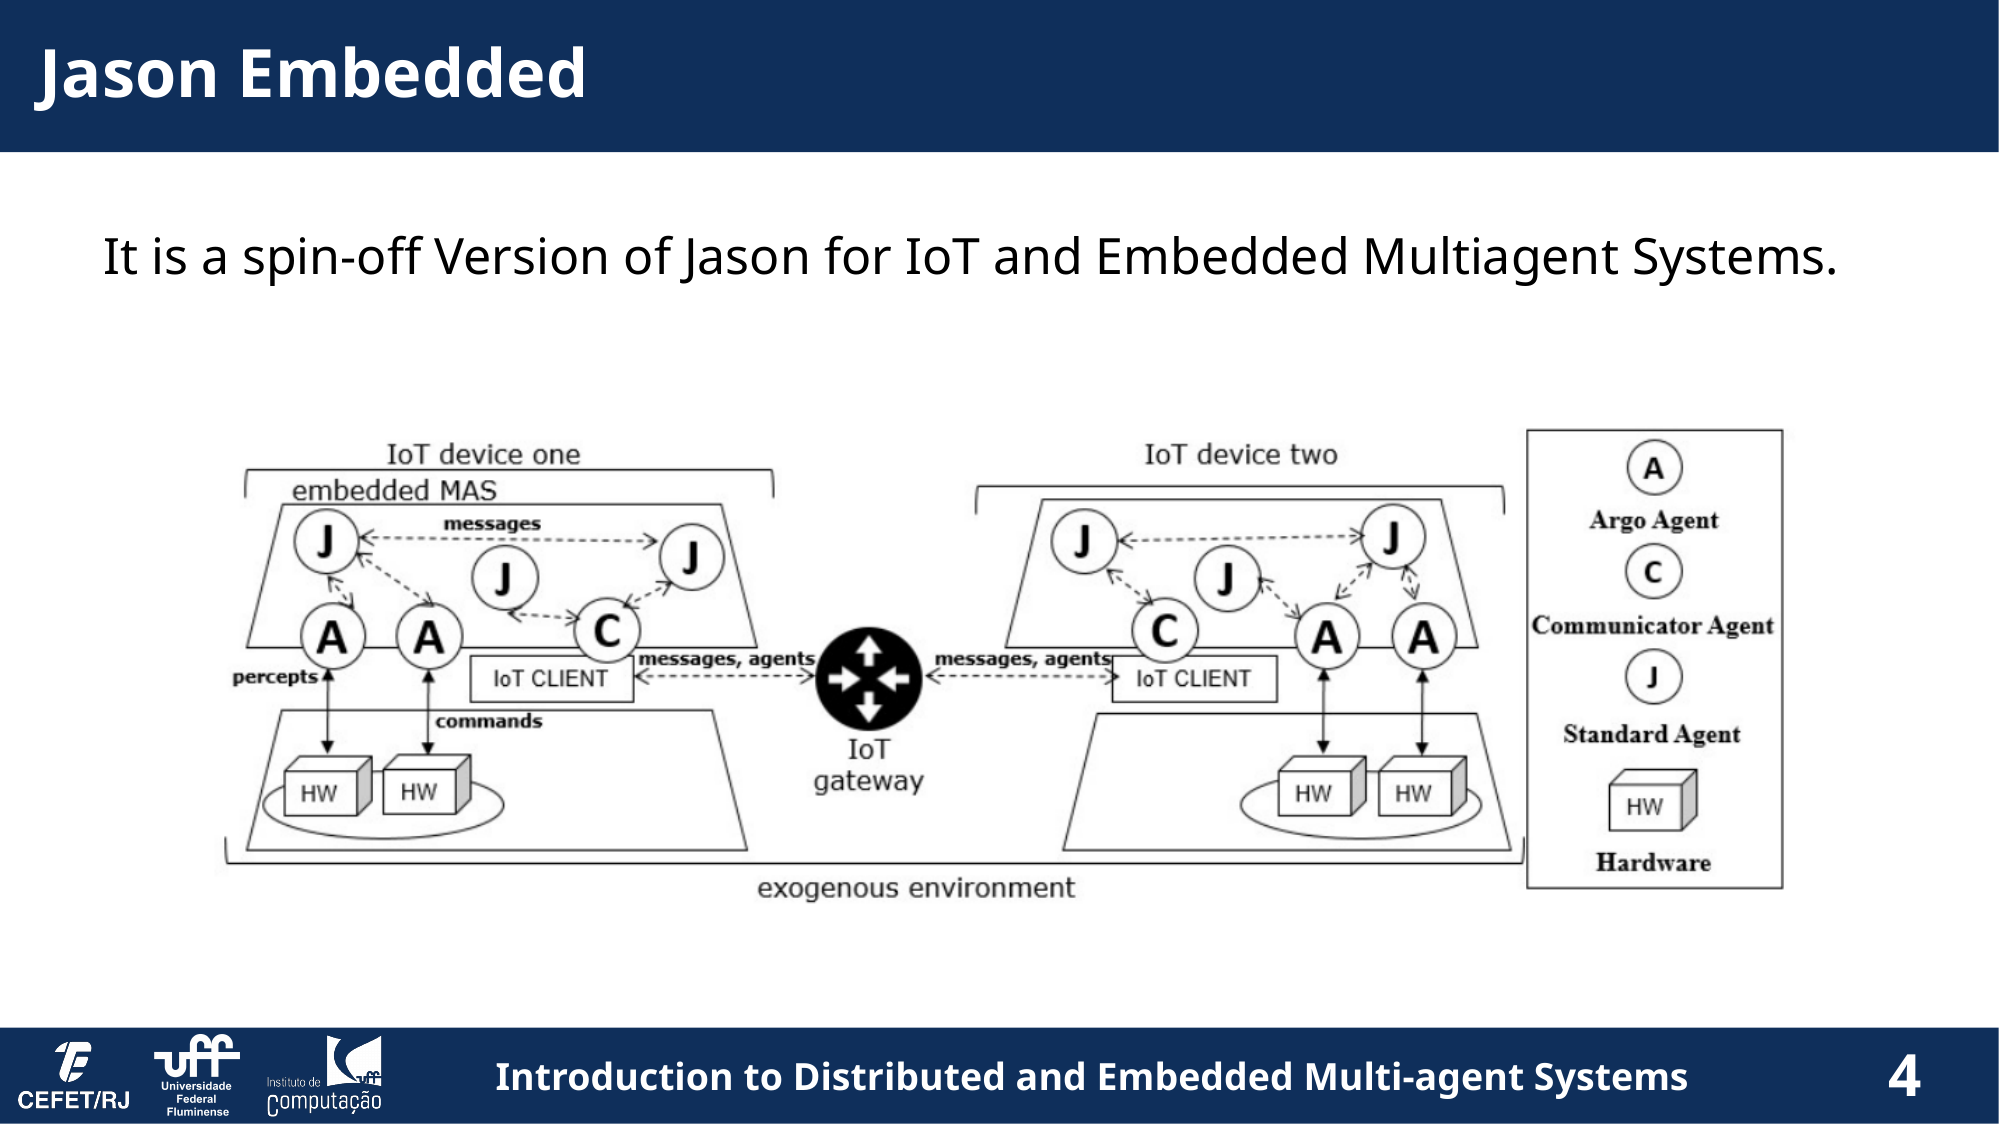

Jason Embedded
It is a spin-off Version of Jason for IoT and Embedded Multiagent Systems.